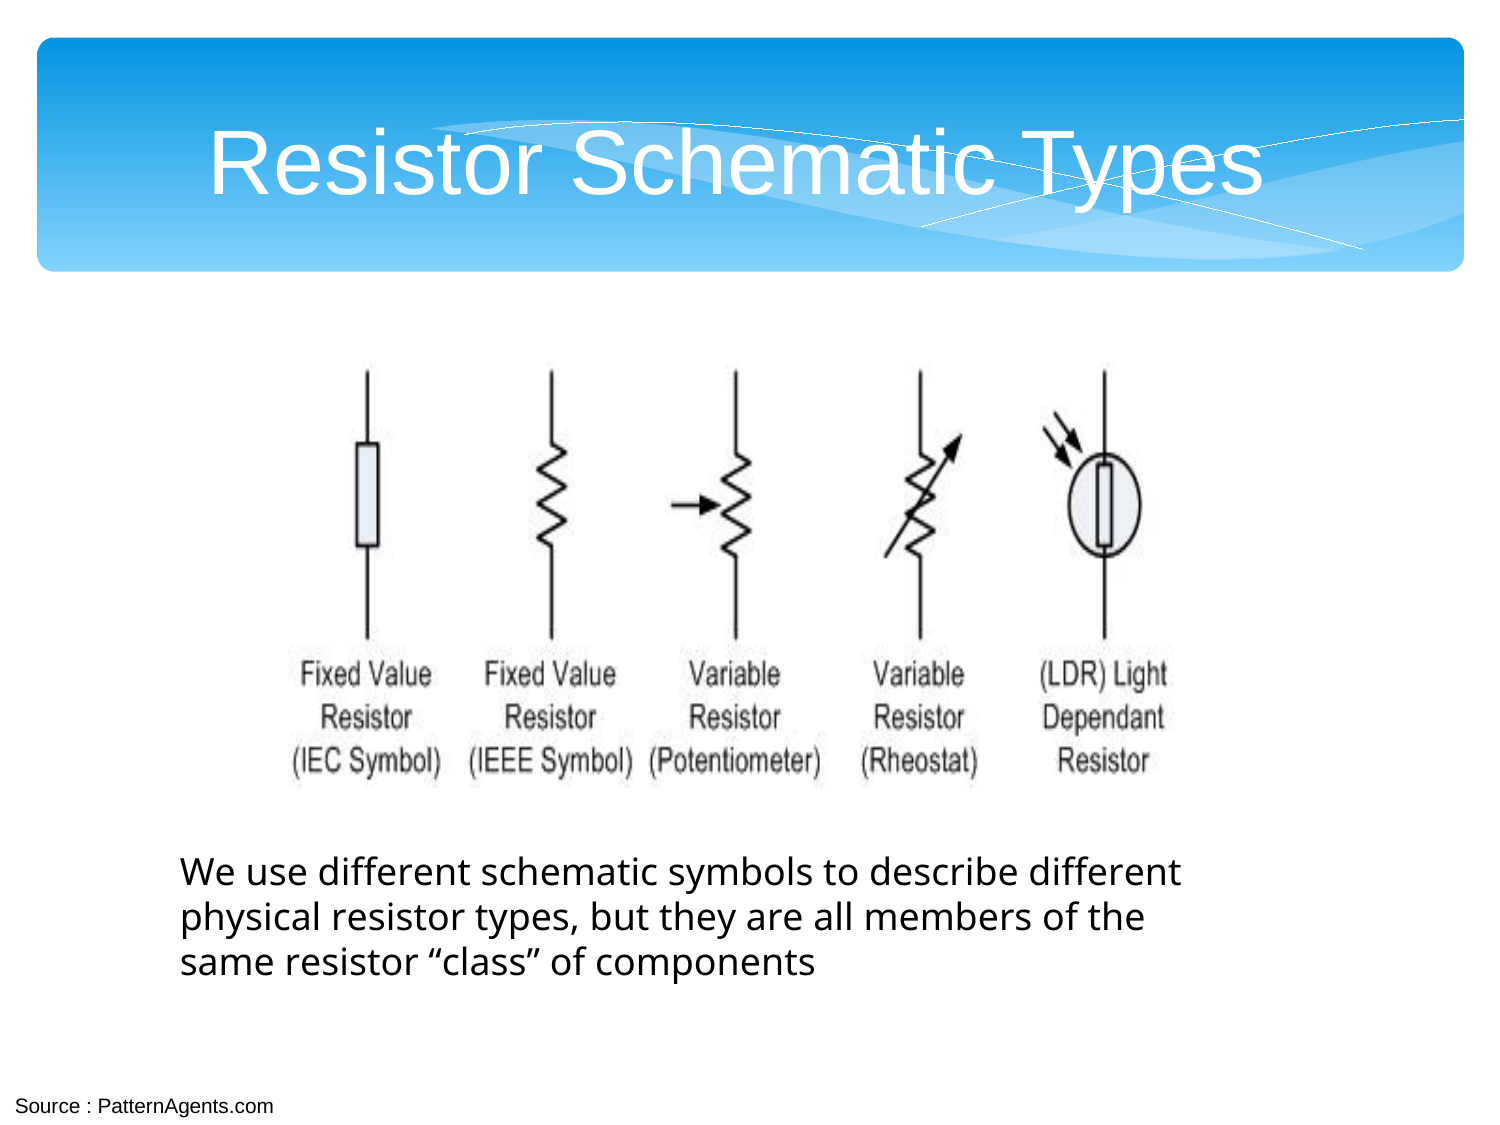

# Resistor Schematic Types
We use different schematic symbols to describe different
physical resistor types, but they are all members of the
same resistor “class” of components
Source : PatternAgents.com